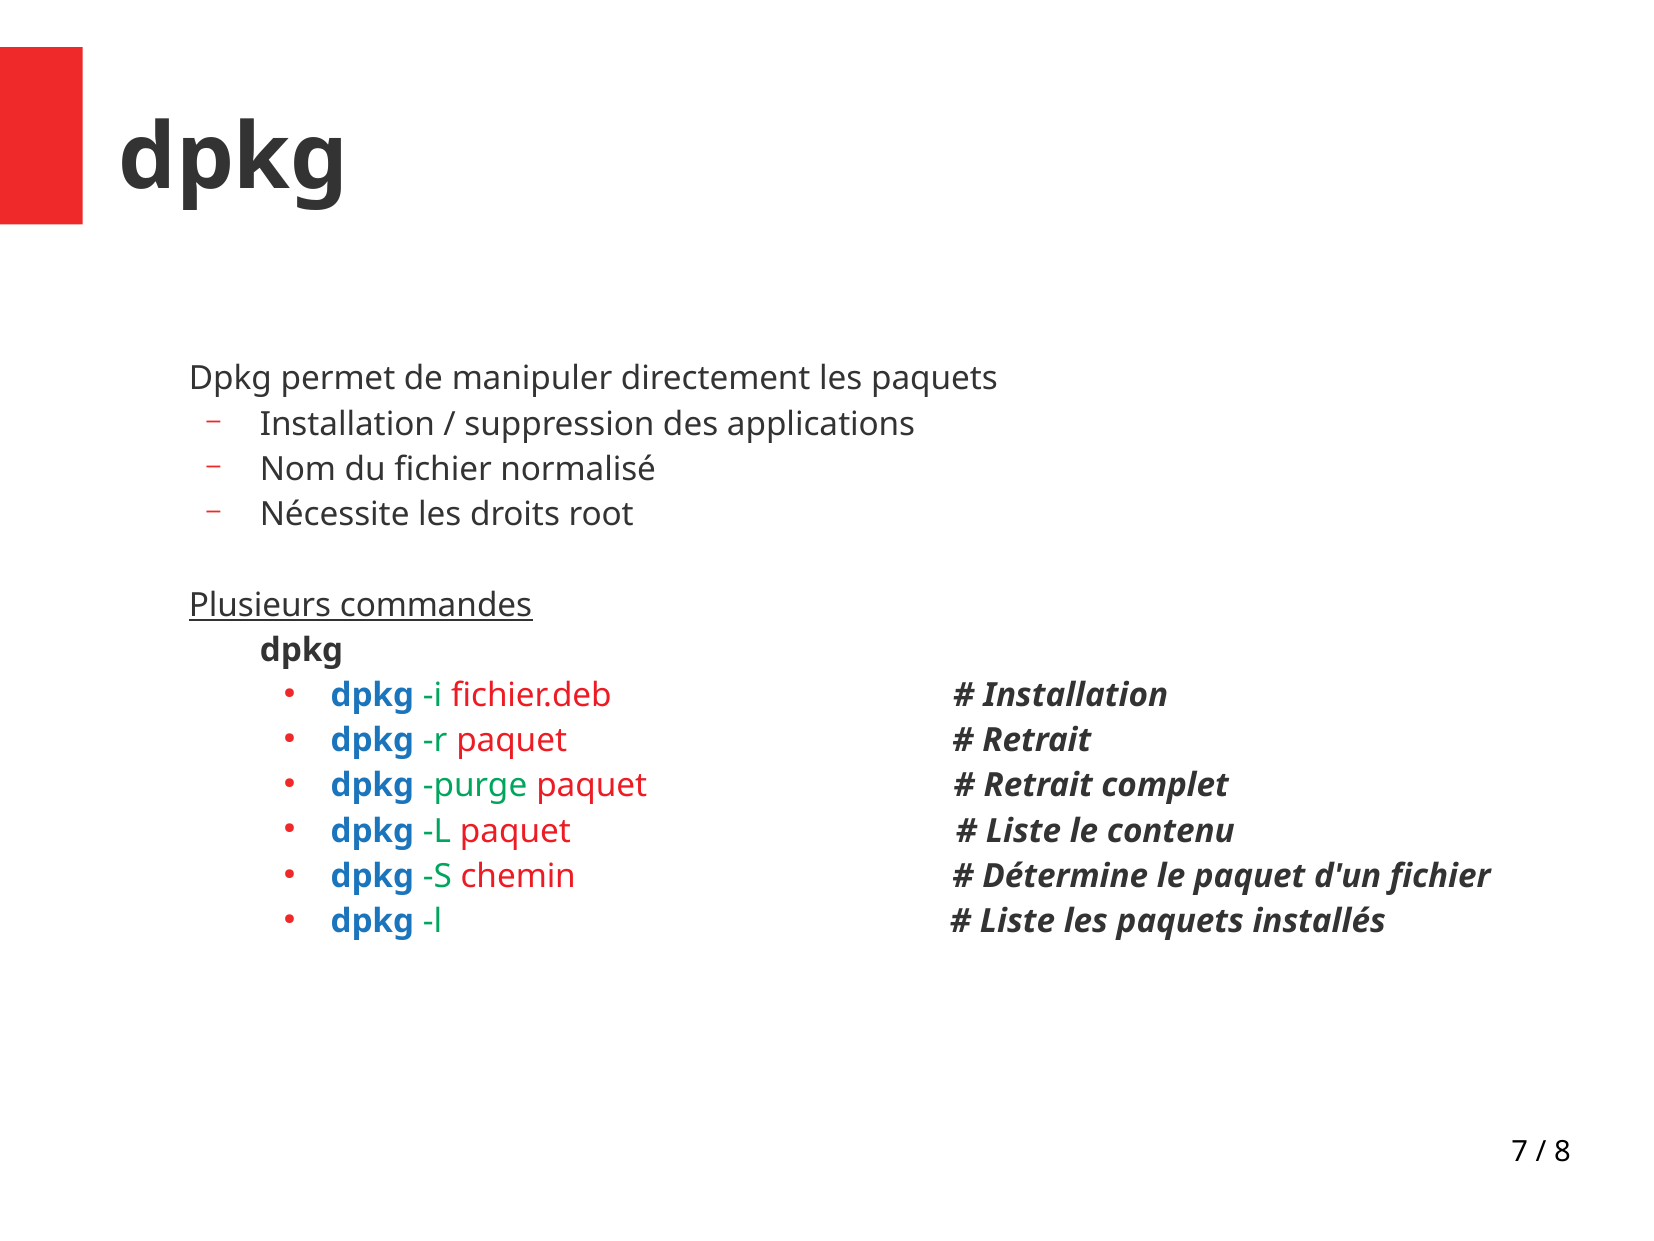

# dpkg
Dpkg permet de manipuler directement les paquets
Installation / suppression des applications
Nom du fichier normalisé
Nécessite les droits root
Plusieurs commandes
dpkg
dpkg -i fichier.deb # Installation
dpkg -r paquet # Retrait
dpkg -purge paquet # Retrait complet
dpkg -L paquet # Liste le contenu
dpkg -S chemin # Détermine le paquet d'un fichier
dpkg -l # Liste les paquets installés
7